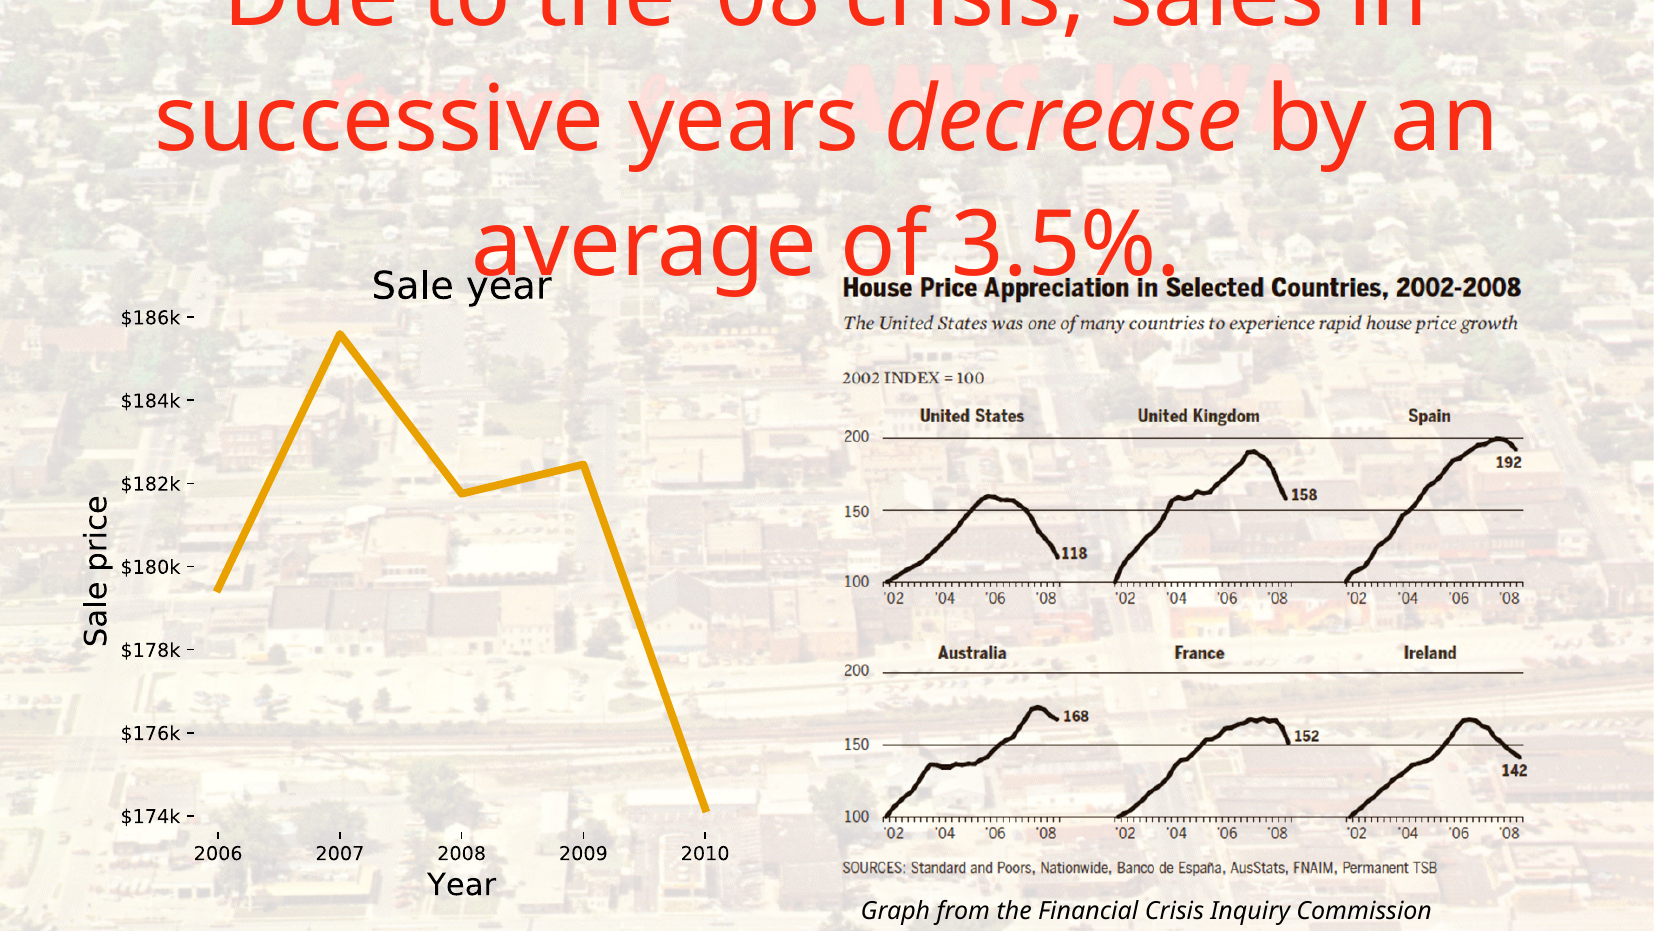

# Due to the ’08 crisis, sales in successive years decrease by an average of 3.5%.
Graph from the Financial Crisis Inquiry Commission